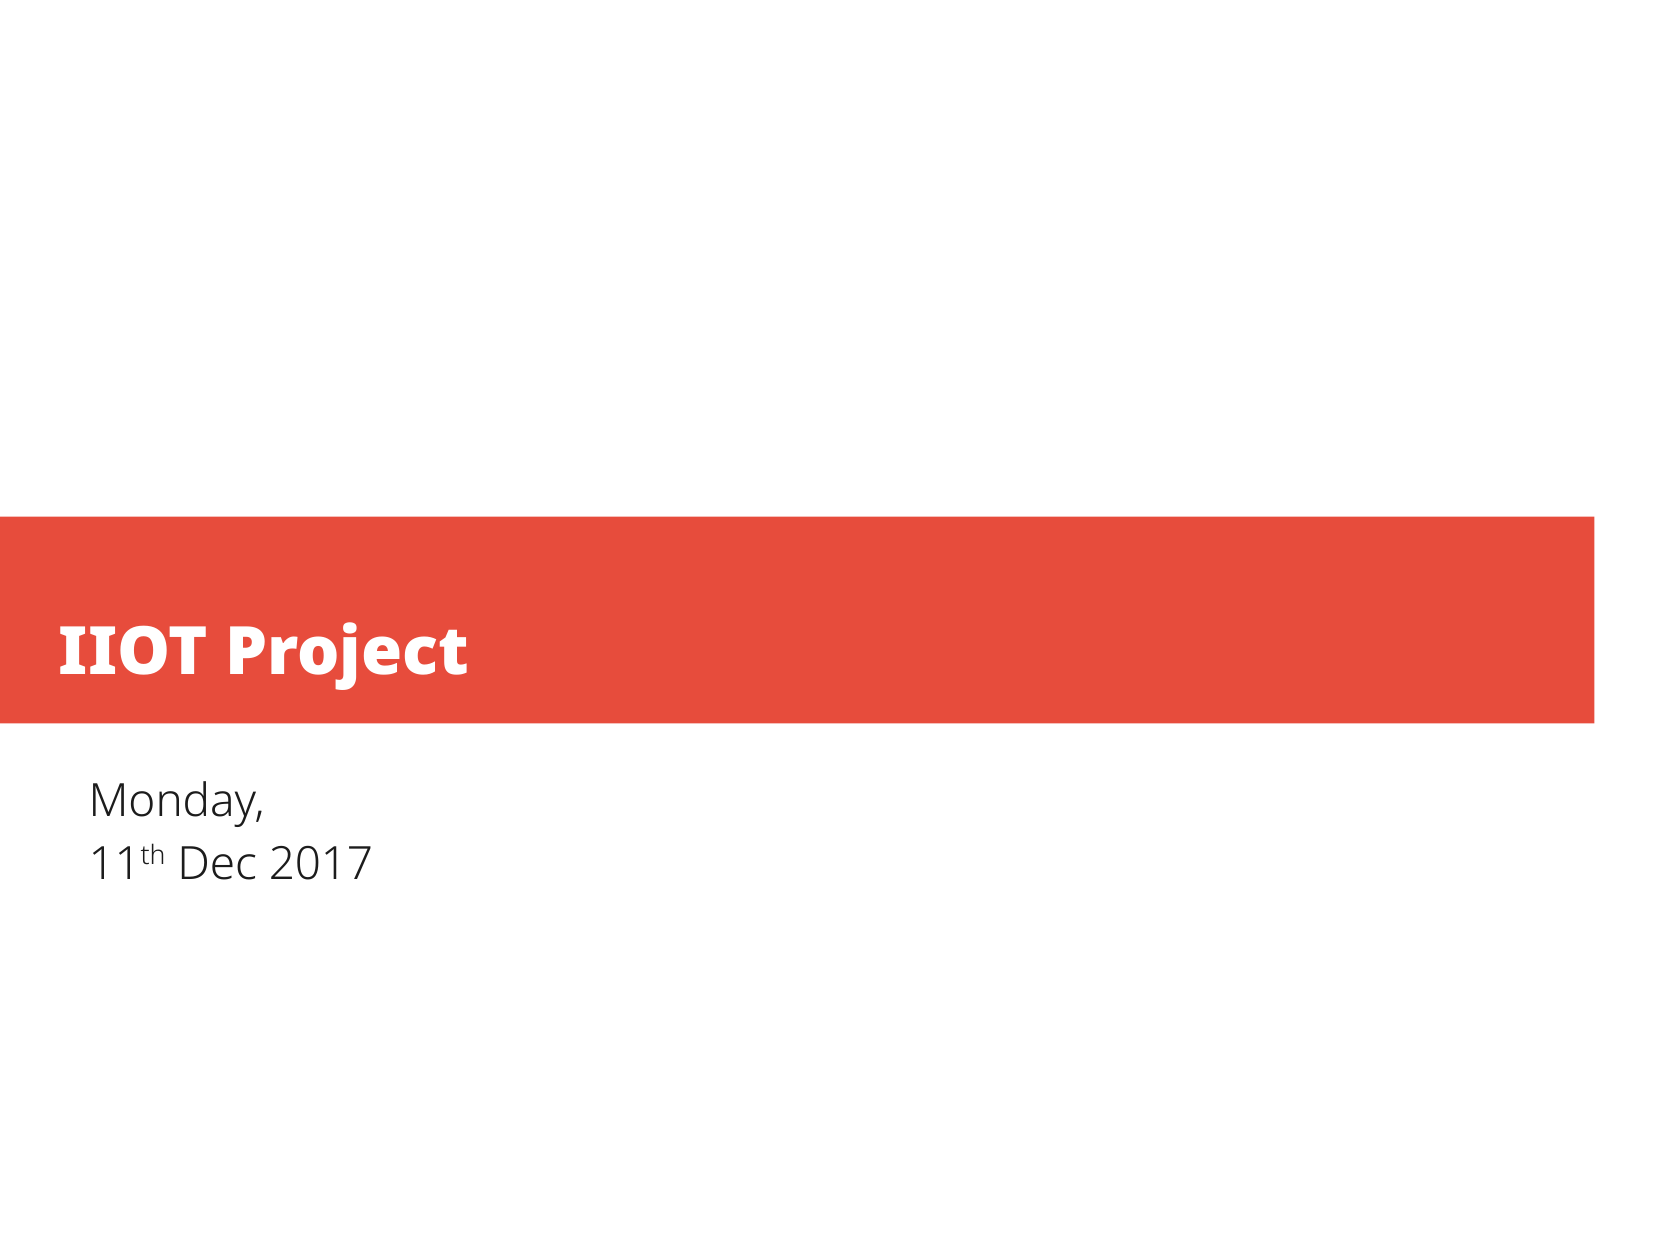

# IIOT Project
Monday,
11th Dec 2017